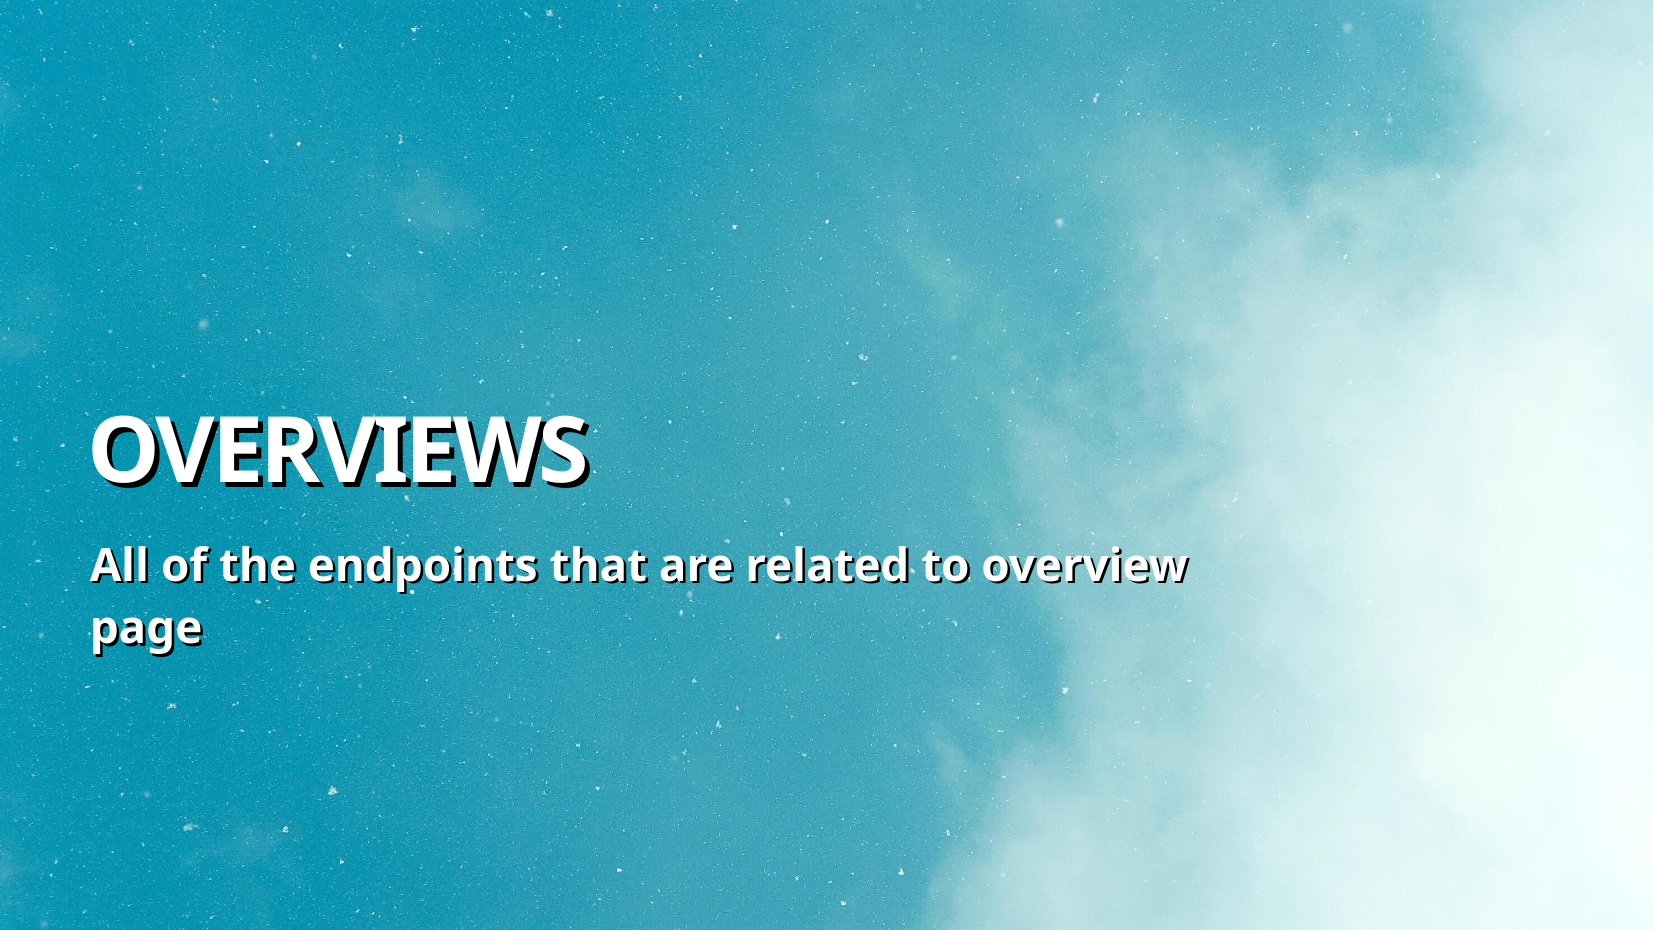

# OVERVIEWS
All of the endpoints that are related to overview page